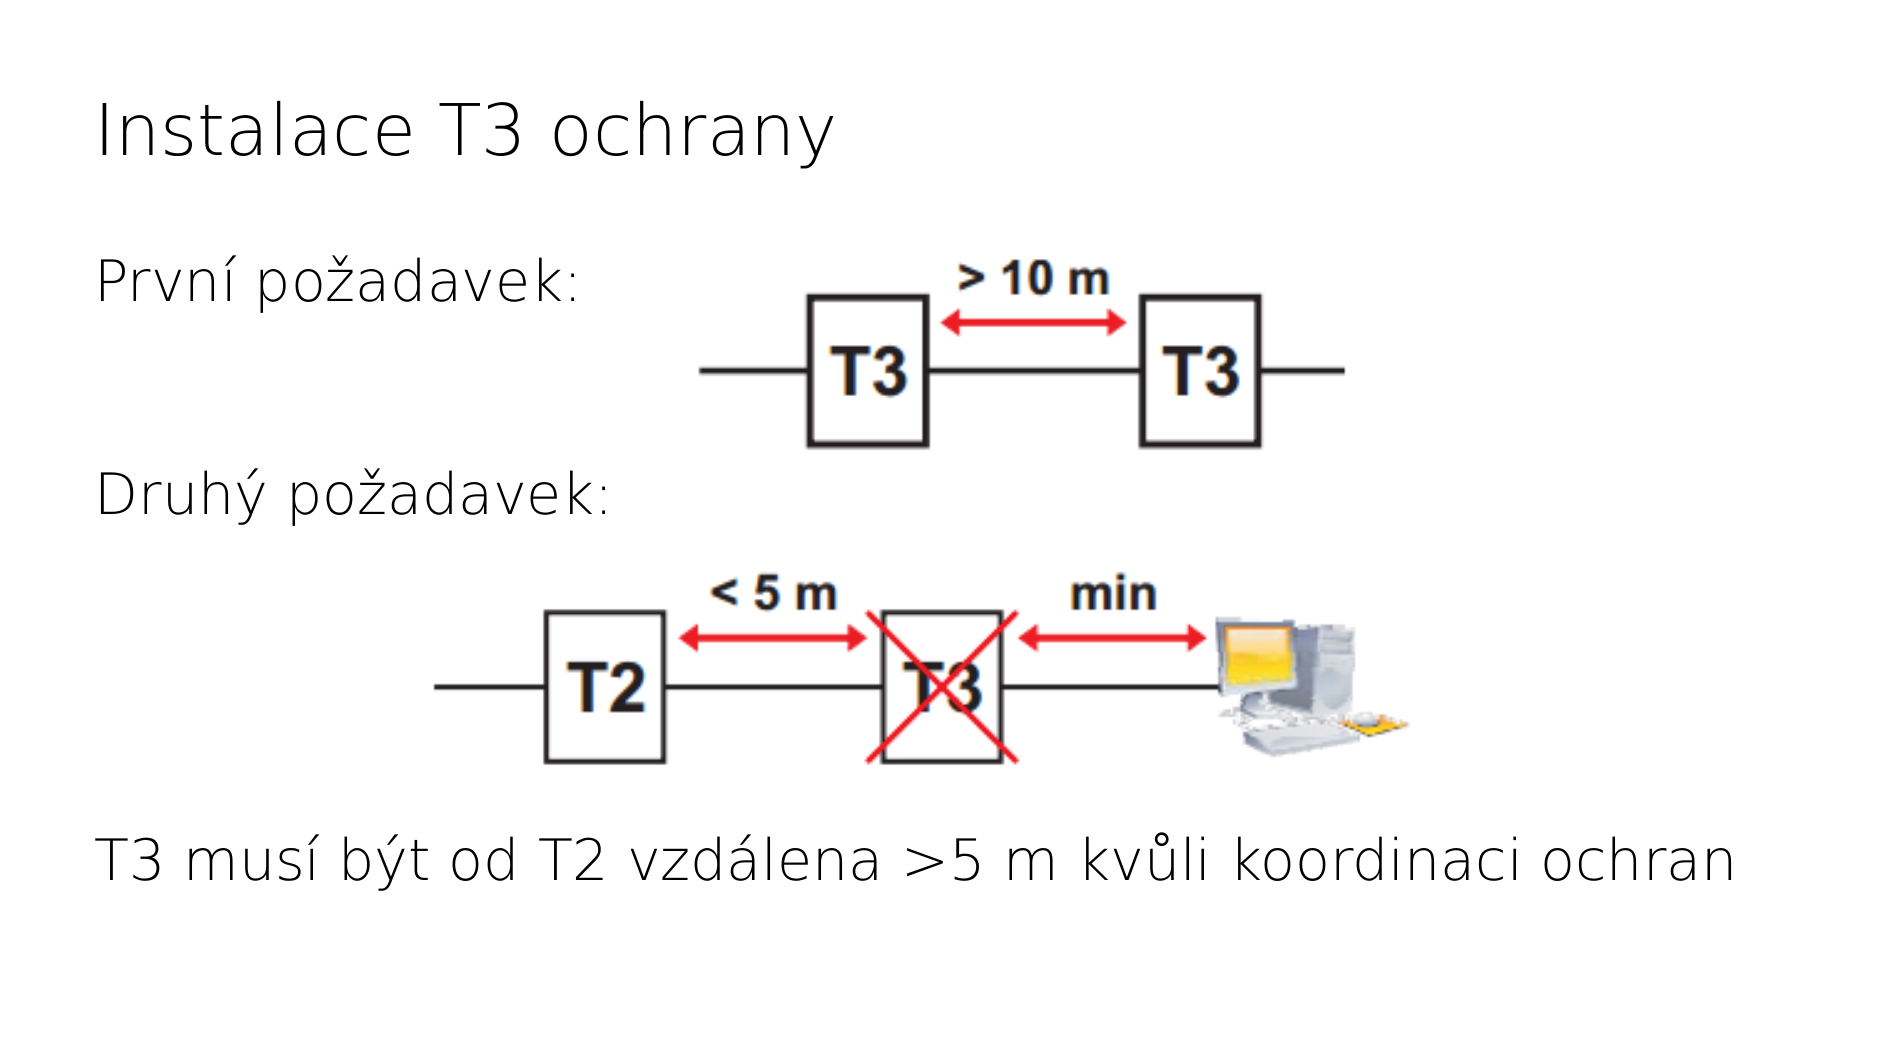

# Instalace T3 ochrany
První požadavek:
Druhý požadavek:
T3 musí být od T2 vzdálena >5 m kvůli koordinaci ochran